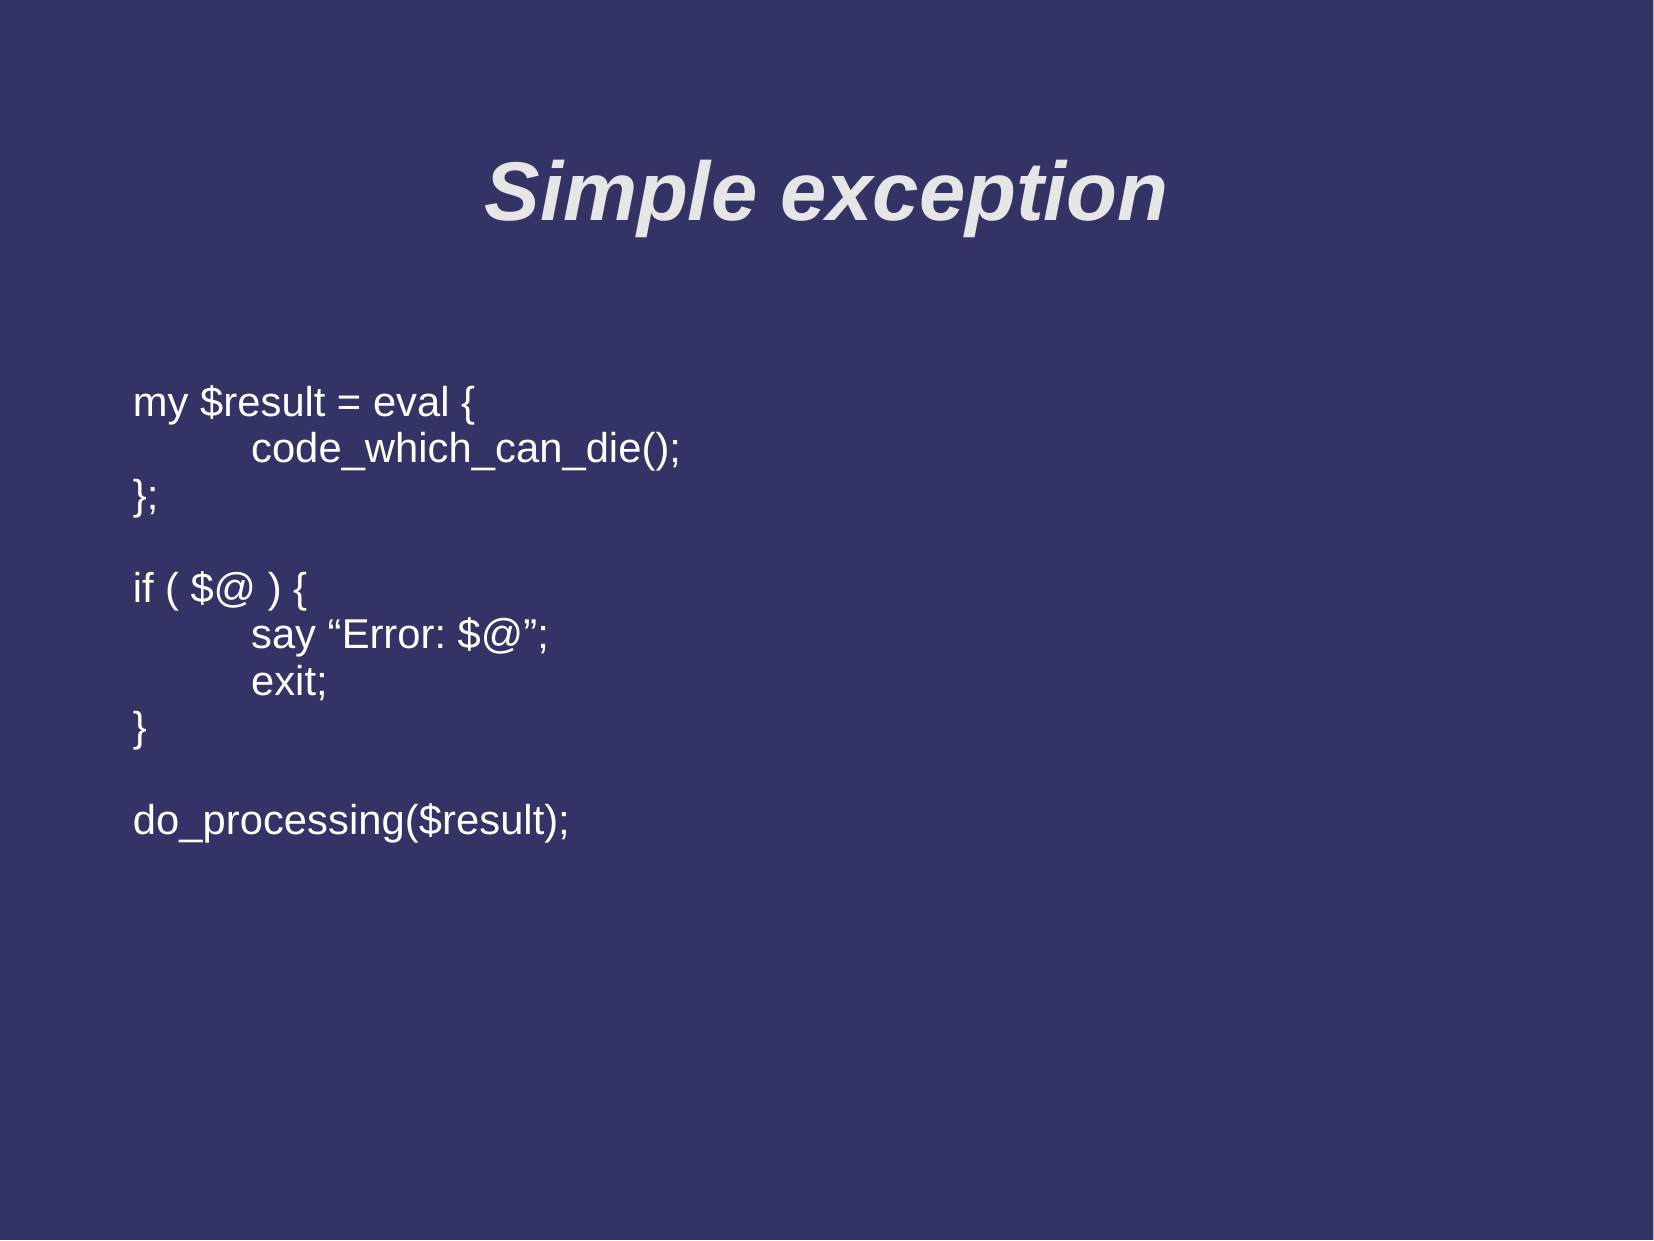

# Simple exception
my $result = eval {
	code_which_can_die();
};
if ( $@ ) {
	say “Error: $@”;
	exit;
}
do_processing($result);